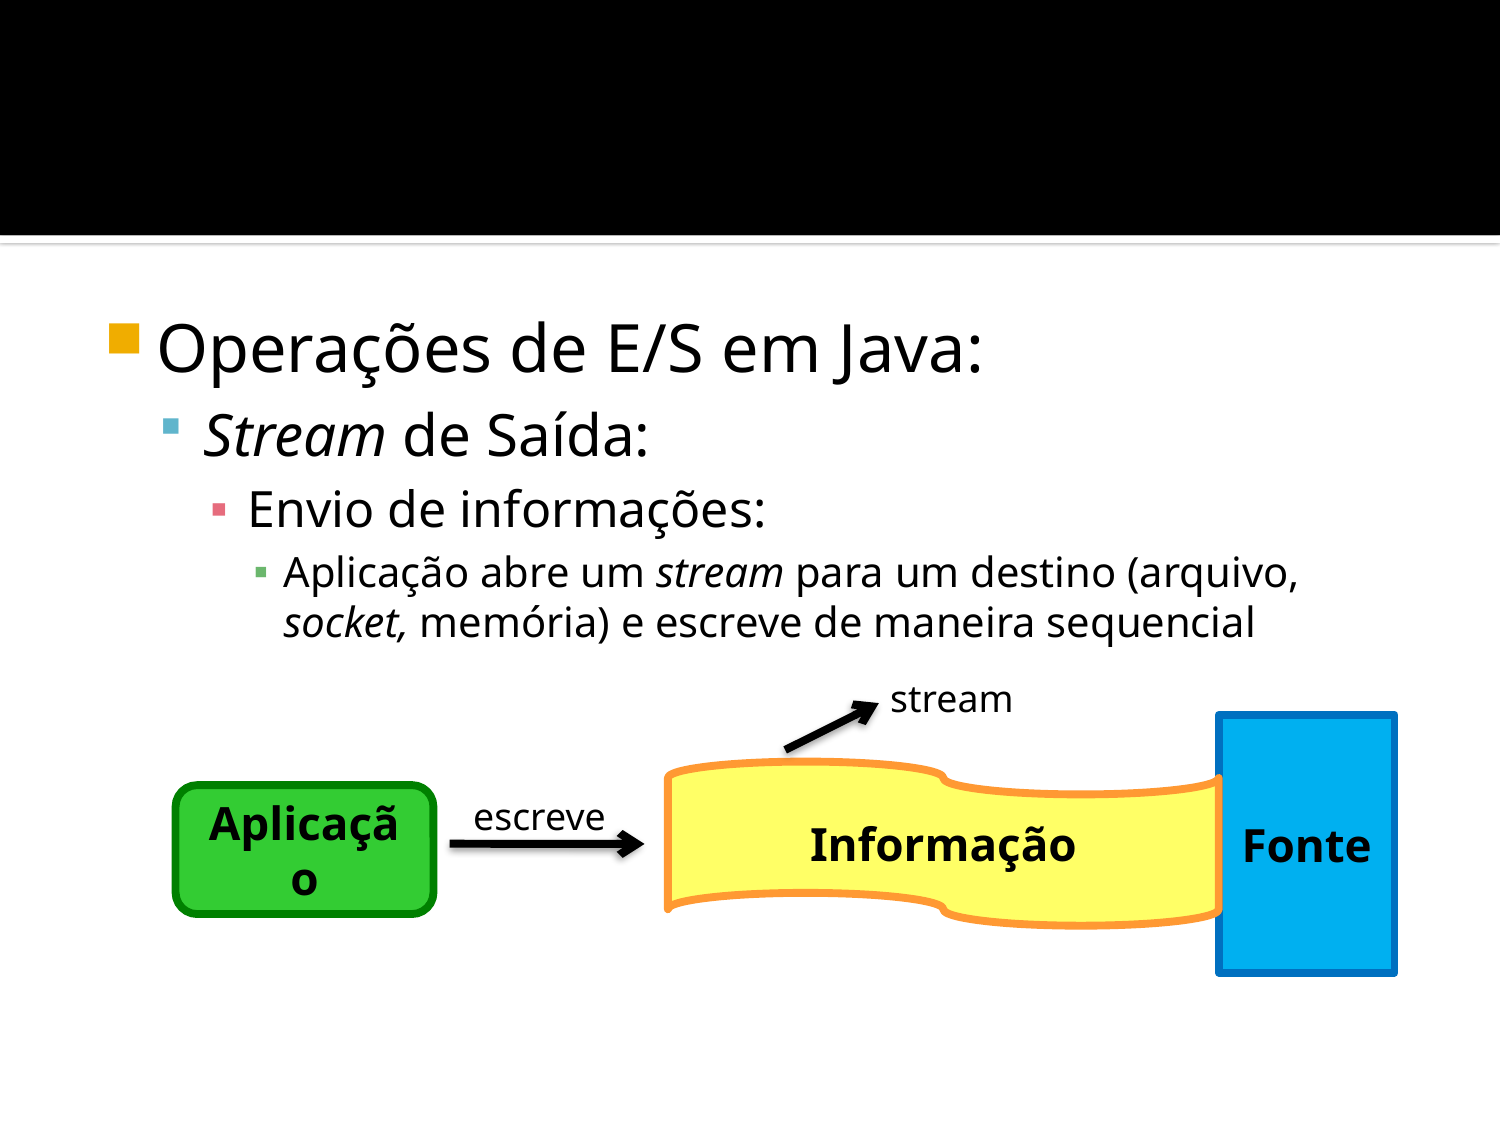

Sockets em Java
# Operações de E/S em Java:
Stream de Saída:
Envio de informações:
Aplicação abre um stream para um destino (arquivo, socket, memória) e escreve de maneira sequencial
stream
Fonte
Informação
Aplicação
escreve